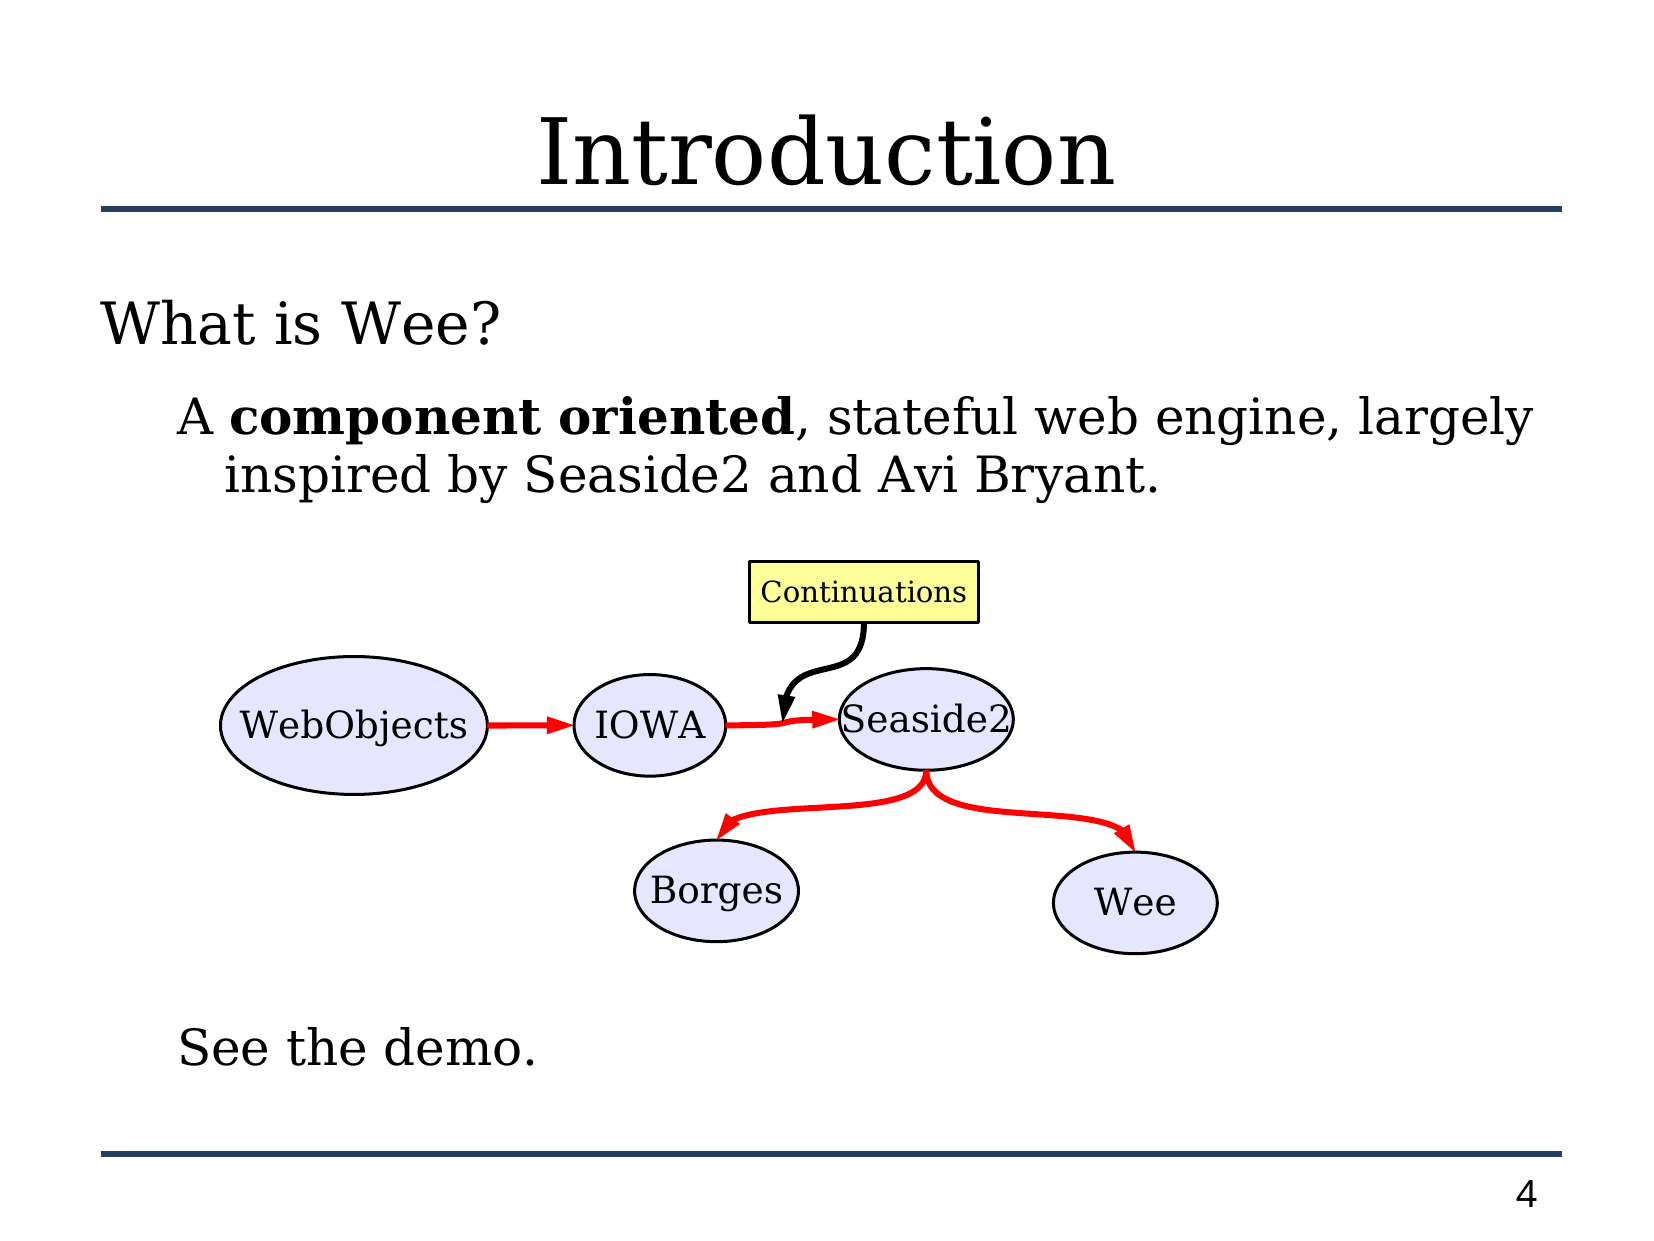

# Introduction
What is Wee?
A component oriented, stateful web engine, largely inspired by Seaside2 and Avi Bryant.
See the demo.
Continuations
WebObjects
Seaside2
IOWA
Borges
Wee